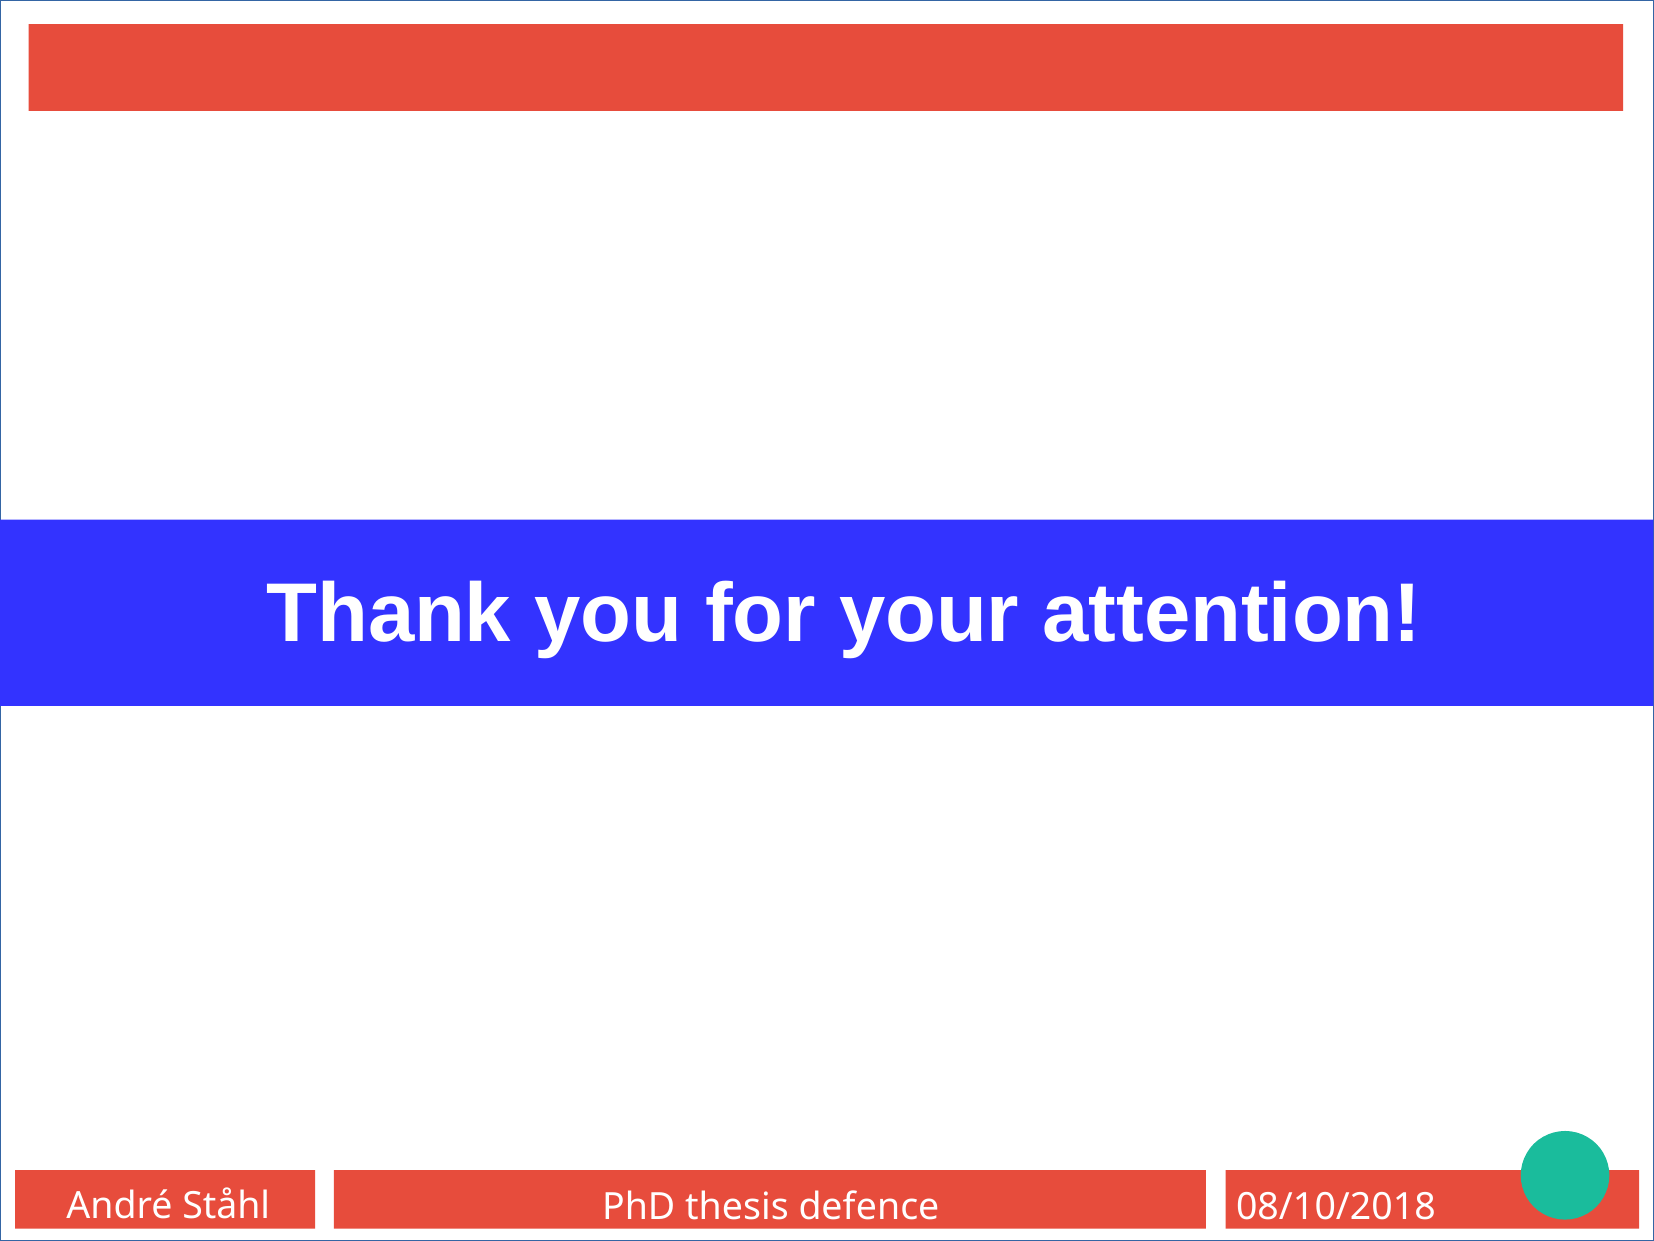

#
Thank you for your attention!
08/10/2018